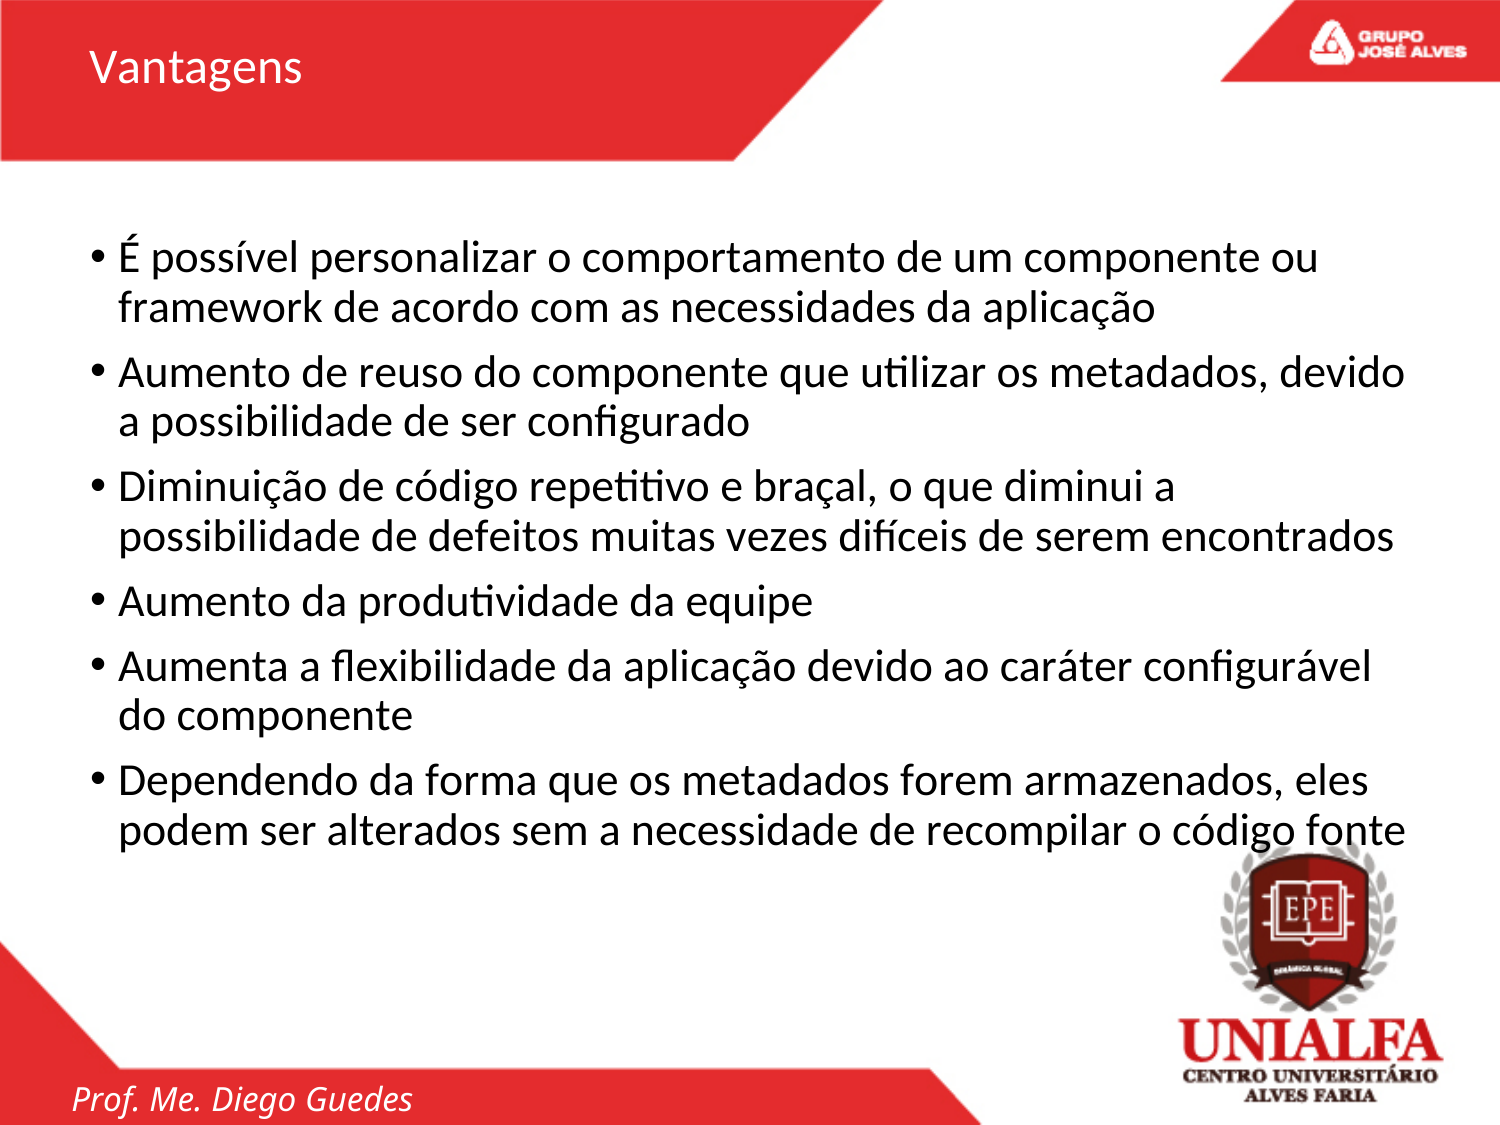

Vantagens
# É possível personalizar o comportamento de um componente ou framework de acordo com as necessidades da aplicação
Aumento de reuso do componente que utilizar os metadados, devido a possibilidade de ser configurado
Diminuição de código repetitivo e braçal, o que diminui a possibilidade de defeitos muitas vezes difíceis de serem encontrados
Aumento da produtividade da equipe
Aumenta a flexibilidade da aplicação devido ao caráter configurável do componente
Dependendo da forma que os metadados forem armazenados, eles podem ser alterados sem a necessidade de recompilar o código fonte
Prof. Me. Diego Guedes